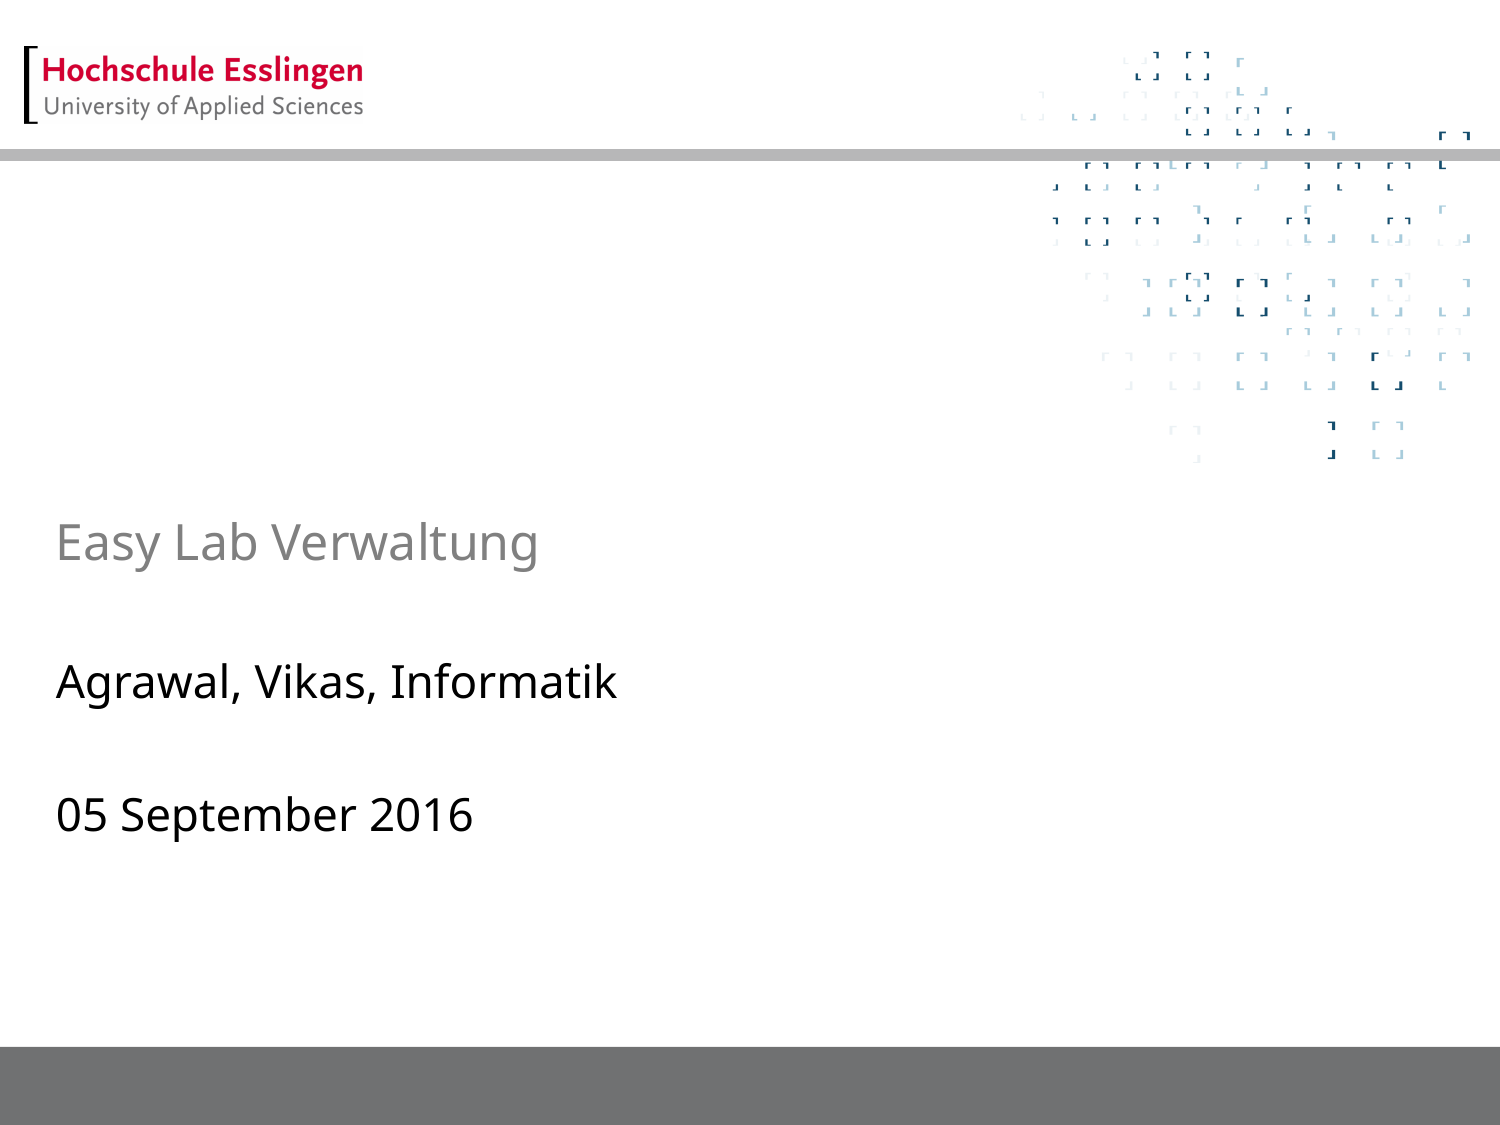

# Easy Lab Verwaltung
Agrawal, Vikas, Informatik
05 September 2016